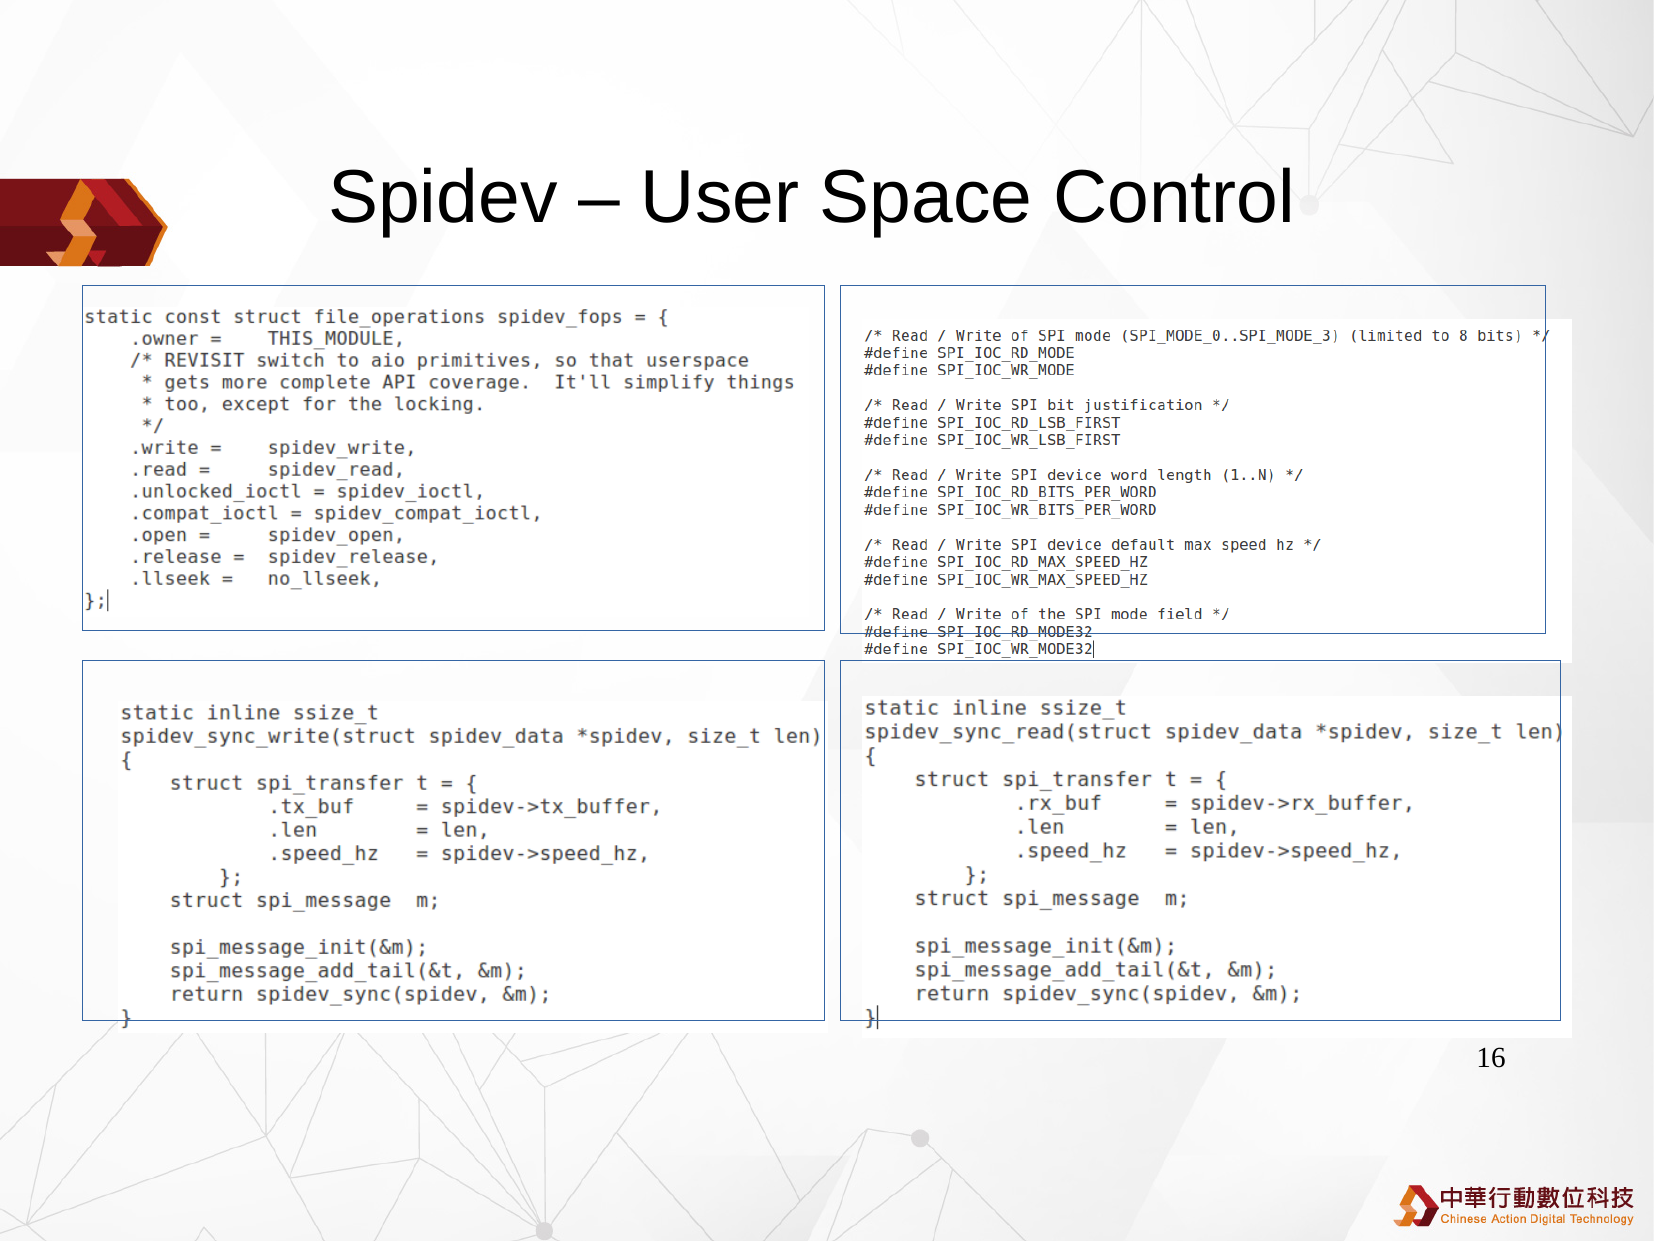

# Spidev – User Space Control
16